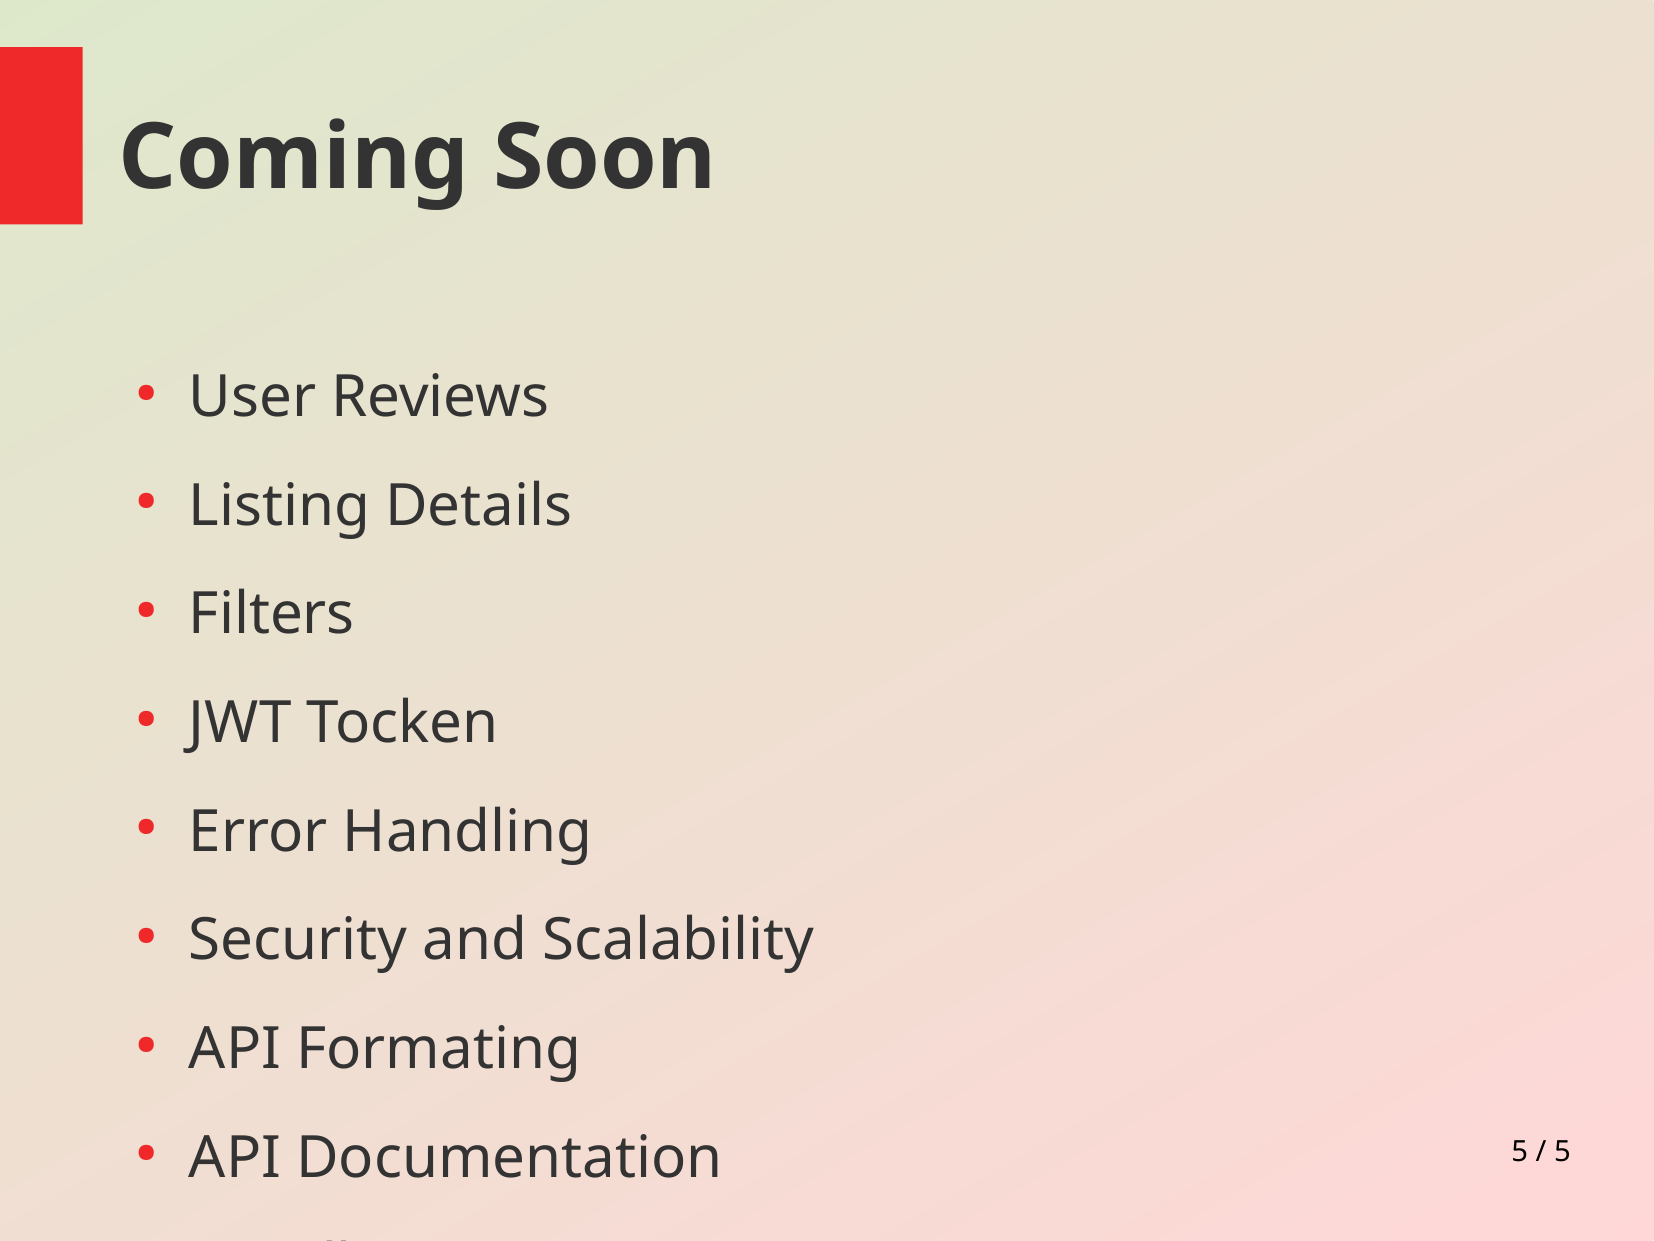

# Coming Soon
User Reviews
Listing Details
Filters
JWT Tocken
Error Handling
Security and Scalability
API Formating
API Documentation
Handling Request Parameter
5